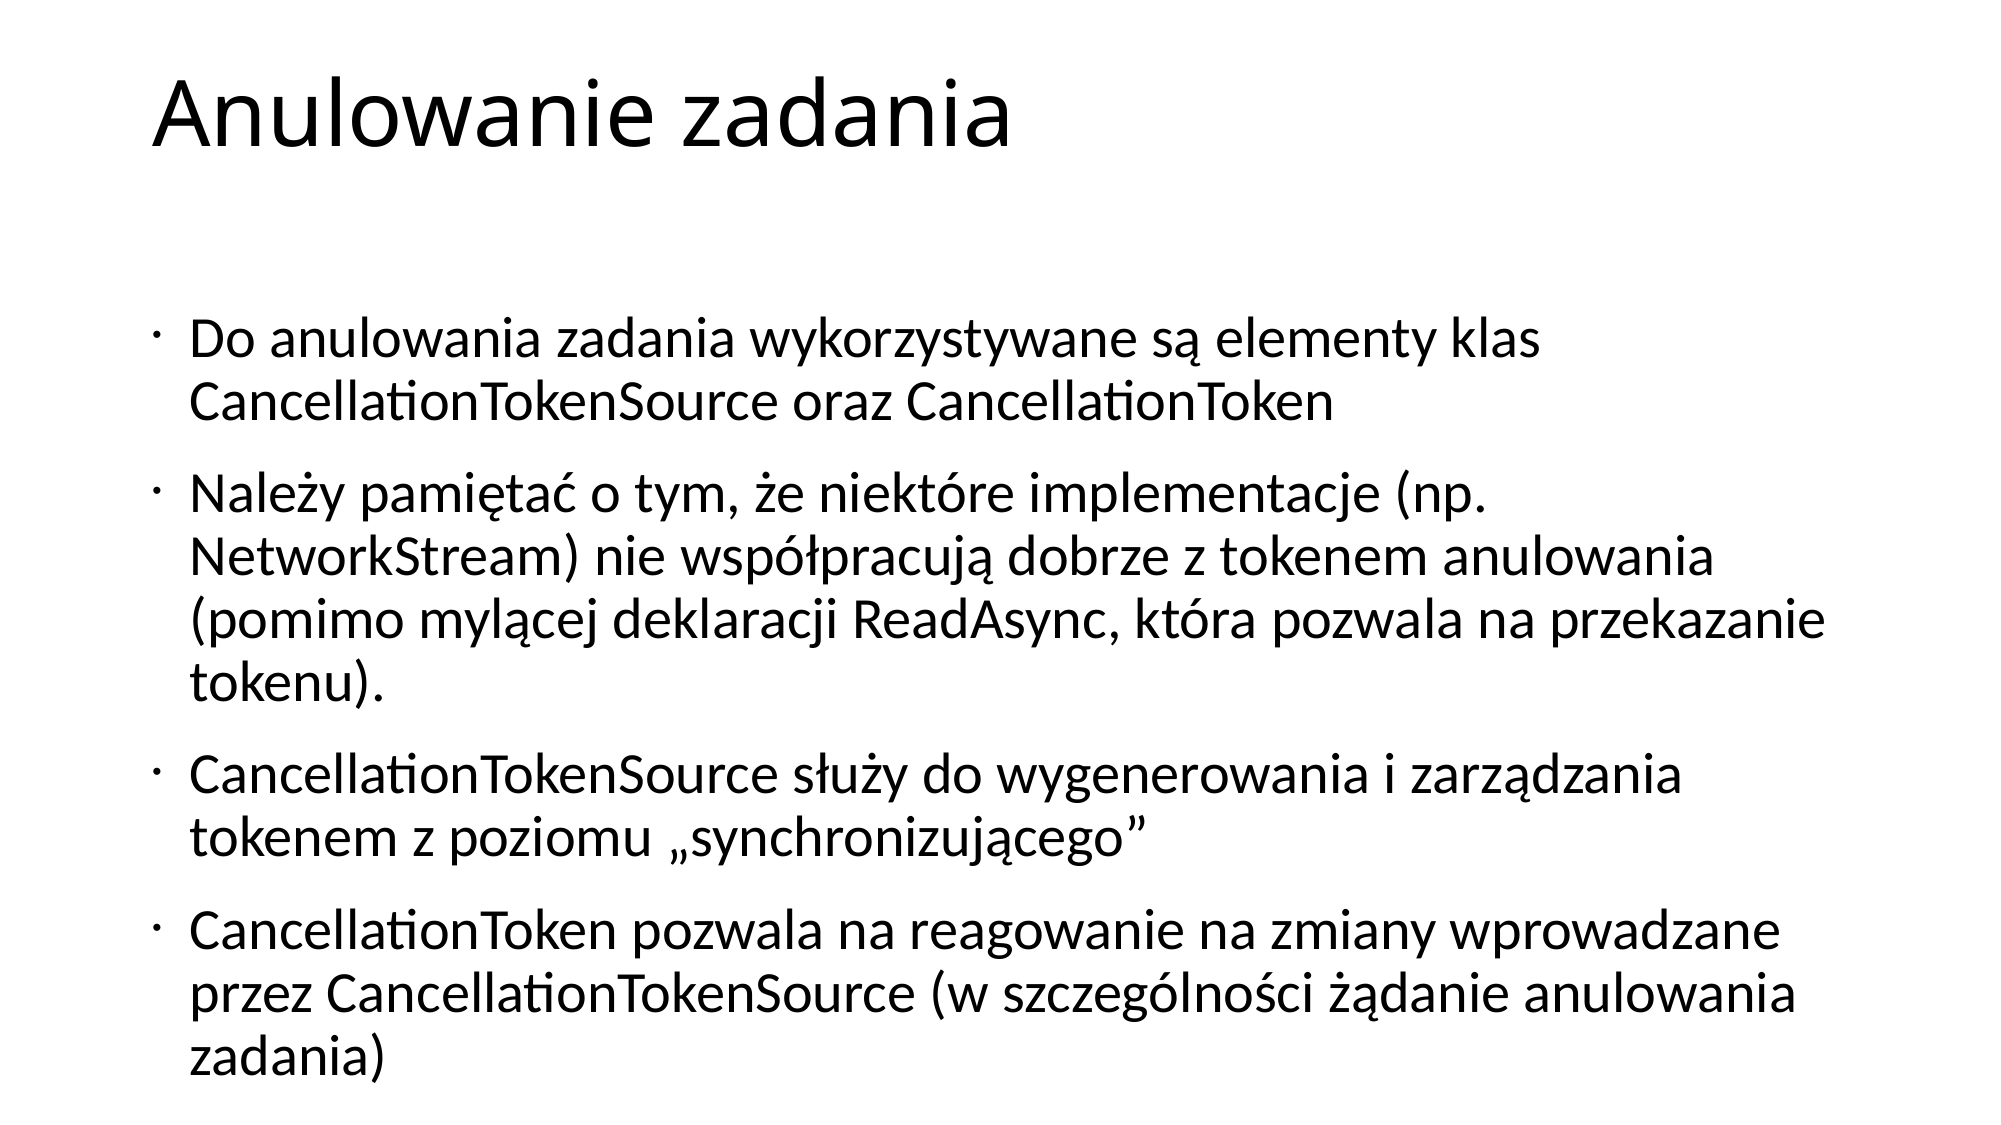

# Anulowanie zadania
Do anulowania zadania wykorzystywane są elementy klas CancellationTokenSource oraz CancellationToken
Należy pamiętać o tym, że niektóre implementacje (np. NetworkStream) nie współpracują dobrze z tokenem anulowania (pomimo mylącej deklaracji ReadAsync, która pozwala na przekazanie tokenu).
CancellationTokenSource służy do wygenerowania i zarządzania tokenem z poziomu „synchronizującego”
CancellationToken pozwala na reagowanie na zmiany wprowadzane przez CancellationTokenSource (w szczególności żądanie anulowania zadania)